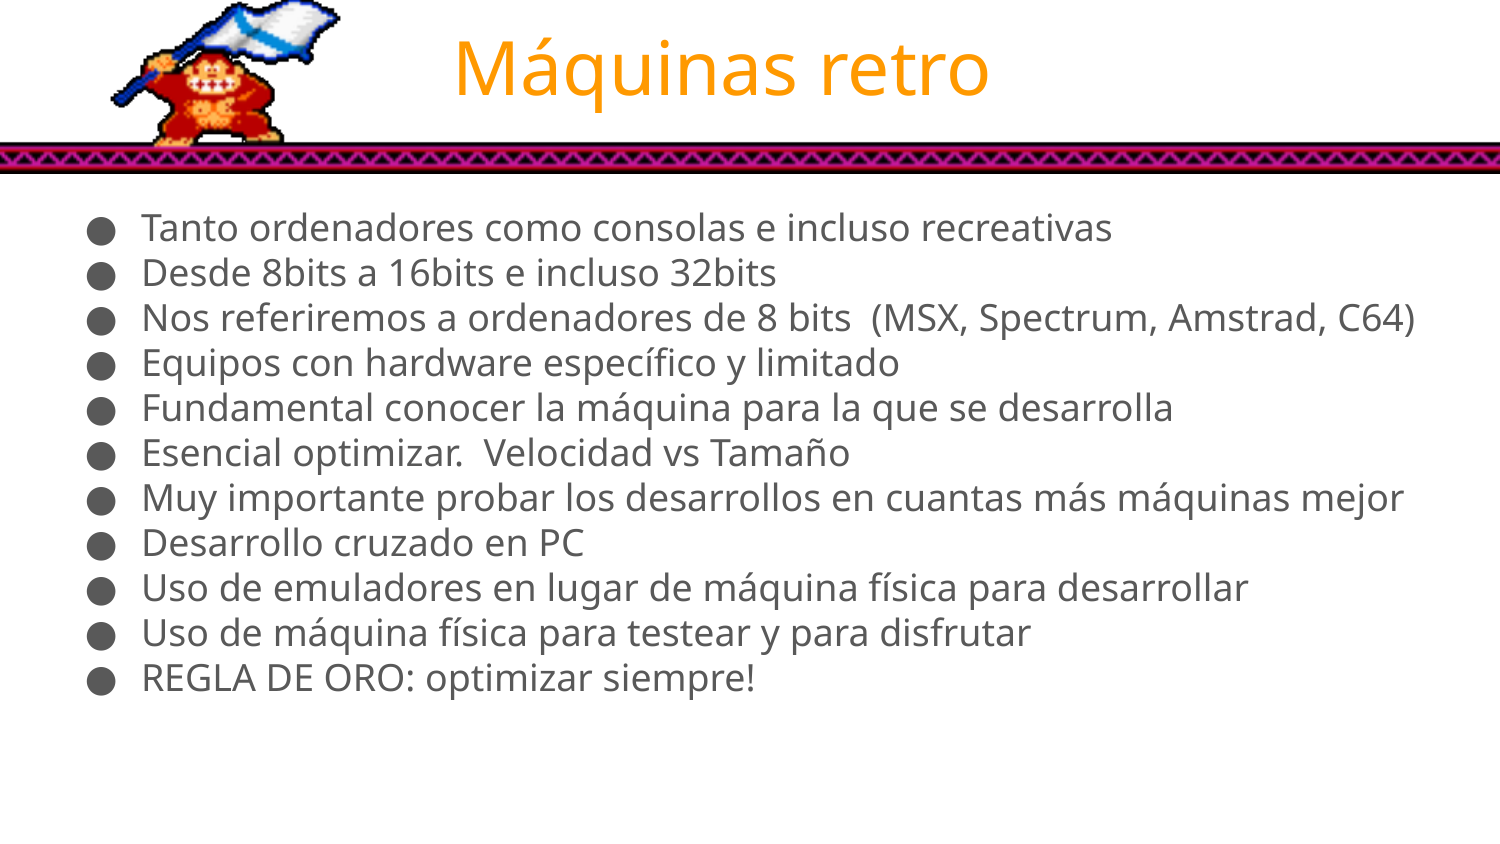

# Máquinas retro
Tanto ordenadores como consolas e incluso recreativas
Desde 8bits a 16bits e incluso 32bits
Nos referiremos a ordenadores de 8 bits (MSX, Spectrum, Amstrad, C64)
Equipos con hardware específico y limitado
Fundamental conocer la máquina para la que se desarrolla
Esencial optimizar. Velocidad vs Tamaño
Muy importante probar los desarrollos en cuantas más máquinas mejor
Desarrollo cruzado en PC
Uso de emuladores en lugar de máquina física para desarrollar
Uso de máquina física para testear y para disfrutar
REGLA DE ORO: optimizar siempre!